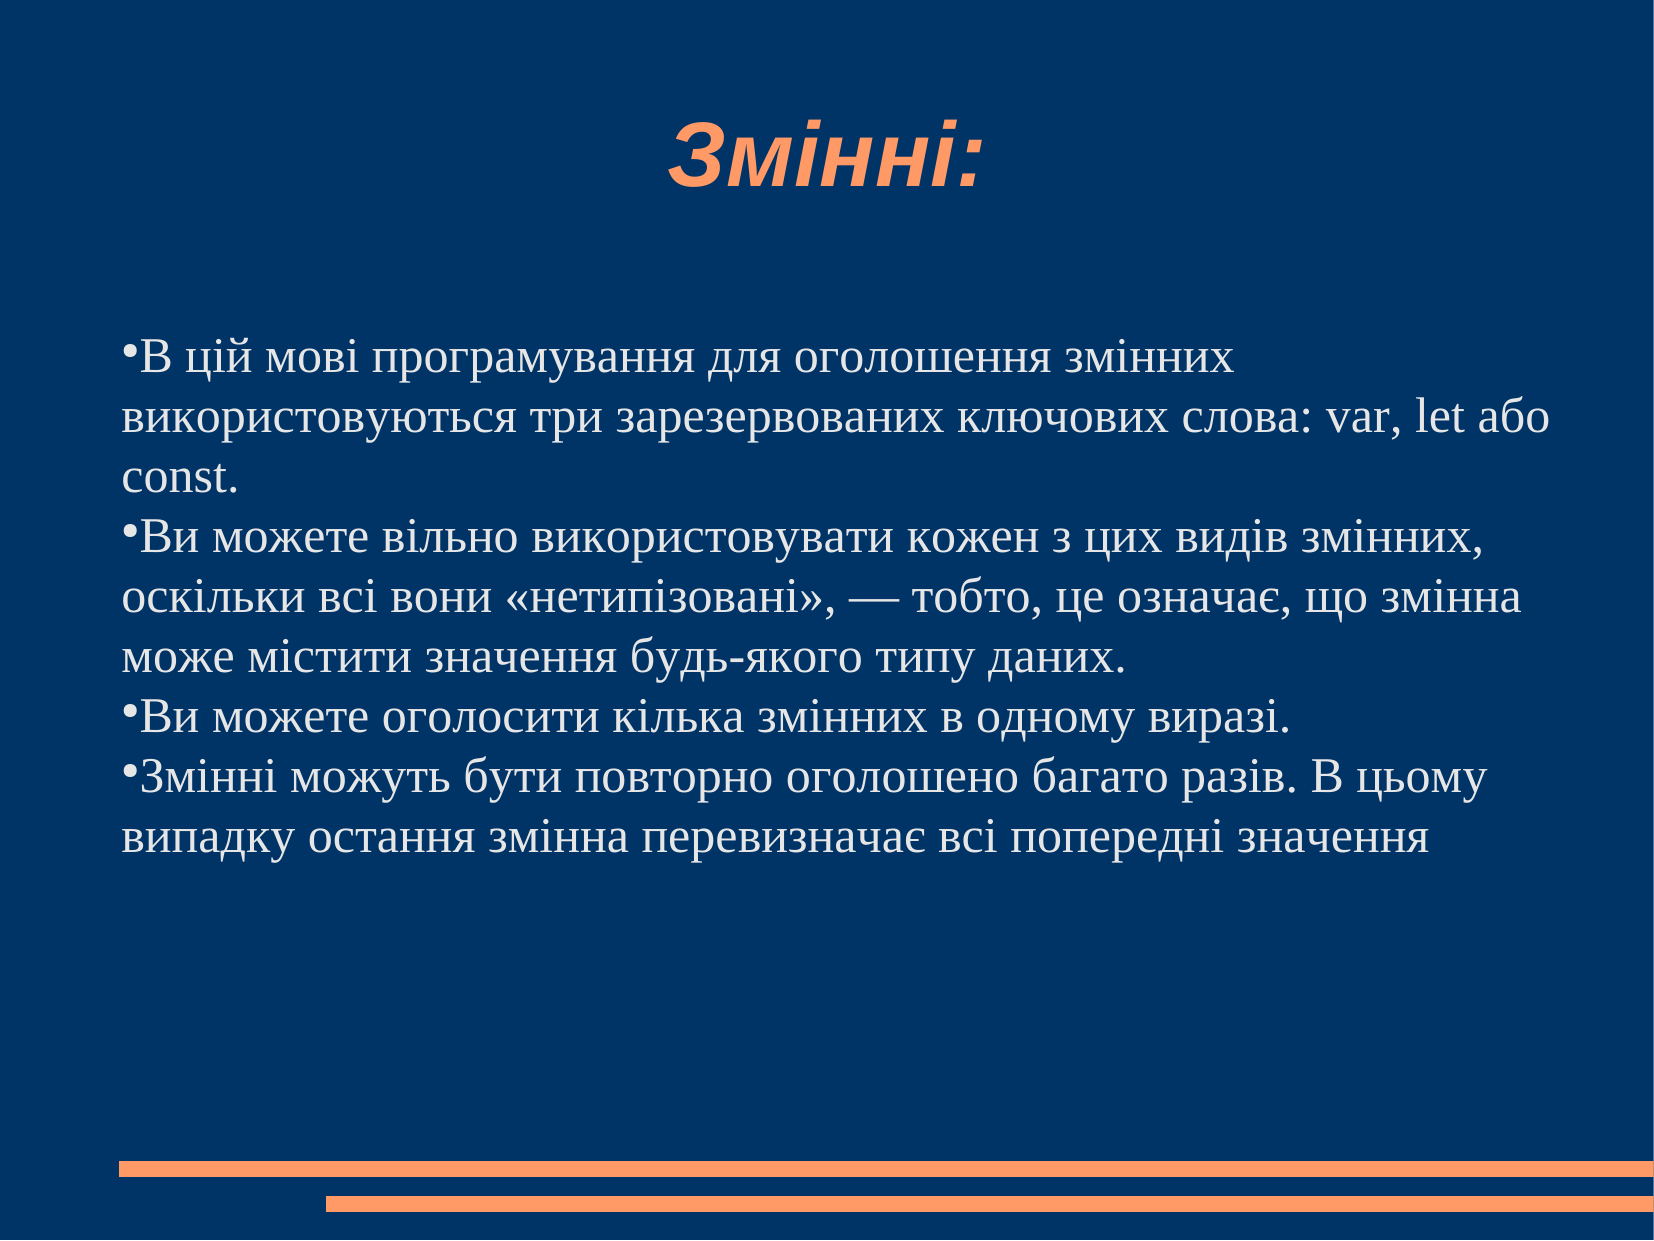

# Змінні:
В цій мові програмування для оголошення змінних використовуються три зарезервованих ключових слова: var, let або const.
Ви можете вільно використовувати кожен з цих видів змінних, оскільки всі вони «нетипізовані», — тобто, це означає, що змінна може містити значення будь-якого типу даних.
Ви можете оголосити кілька змінних в одному виразі.
Змінні можуть бути повторно оголошено багато разів. В цьому випадку остання змінна перевизначає всі попередні значення